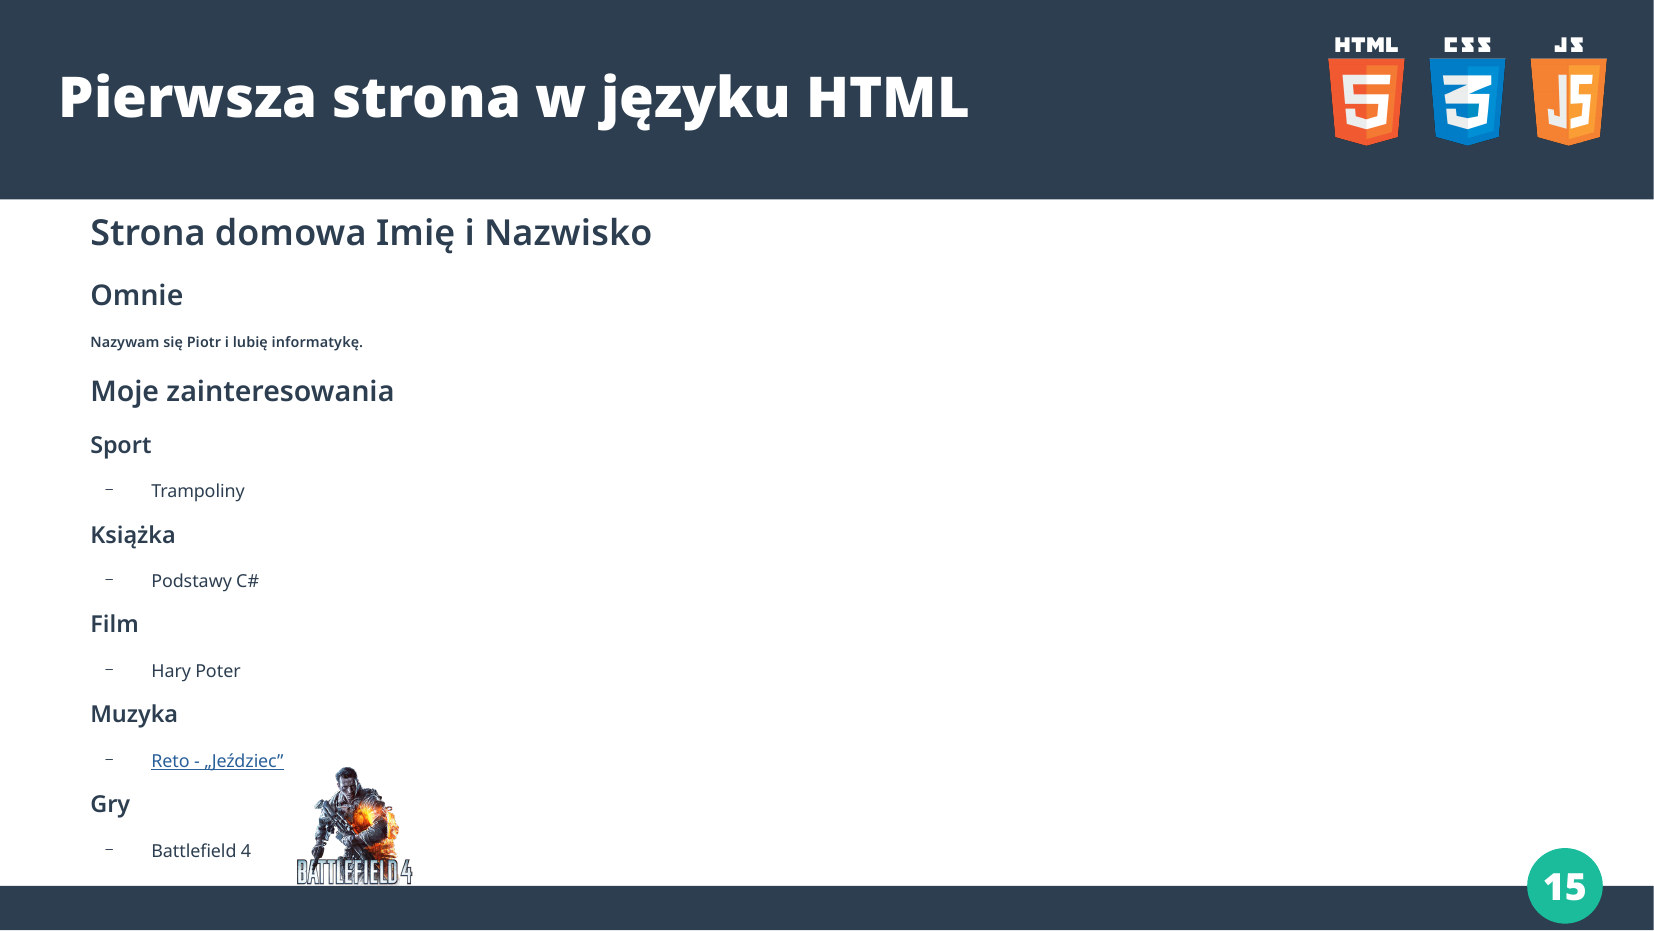

# Pierwsza strona w języku HTML
Strona domowa Imię i Nazwisko
Omnie
Nazywam się Piotr i lubię informatykę.
Moje zainteresowania
Sport
Trampoliny
Książka
Podstawy C#
Film
Hary Poter
Muzyka
Reto - „Jeździec”
Gry
Battlefield 4